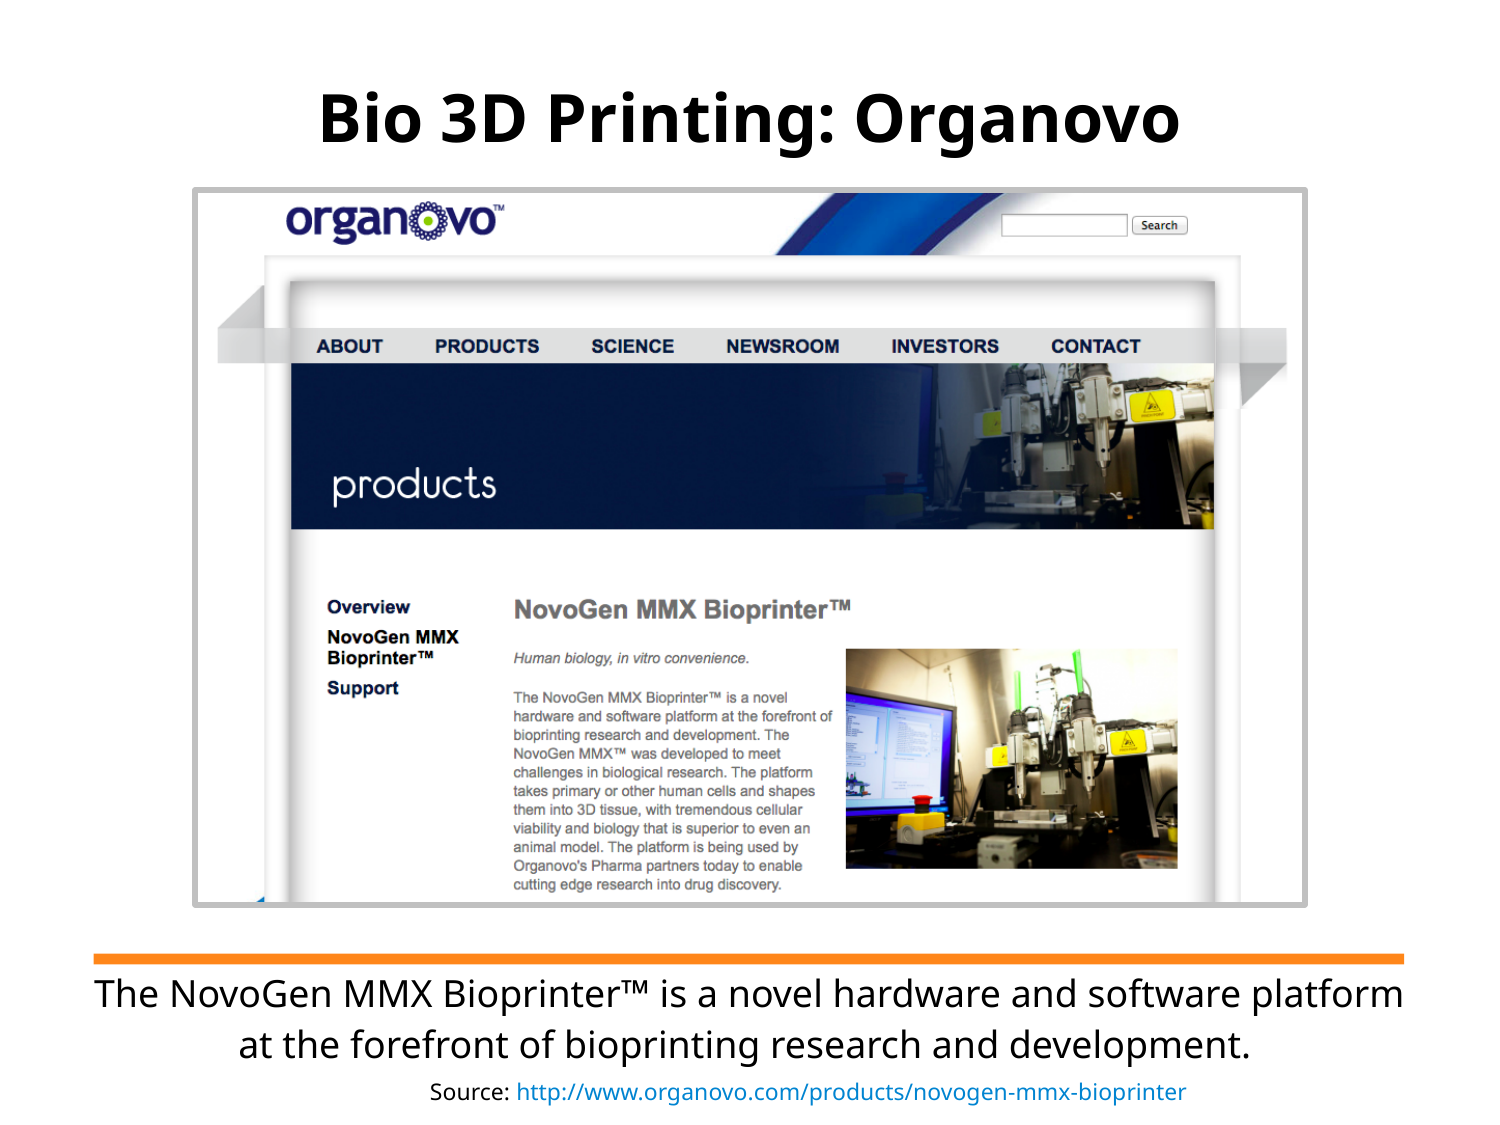

# Bio 3D Printing: Organovo
The NovoGen MMX Bioprinter™ is a novel hardware and software platform at the forefront of bioprinting research and development.
Source: http://www.organovo.com/products/novogen-mmx-bioprinter